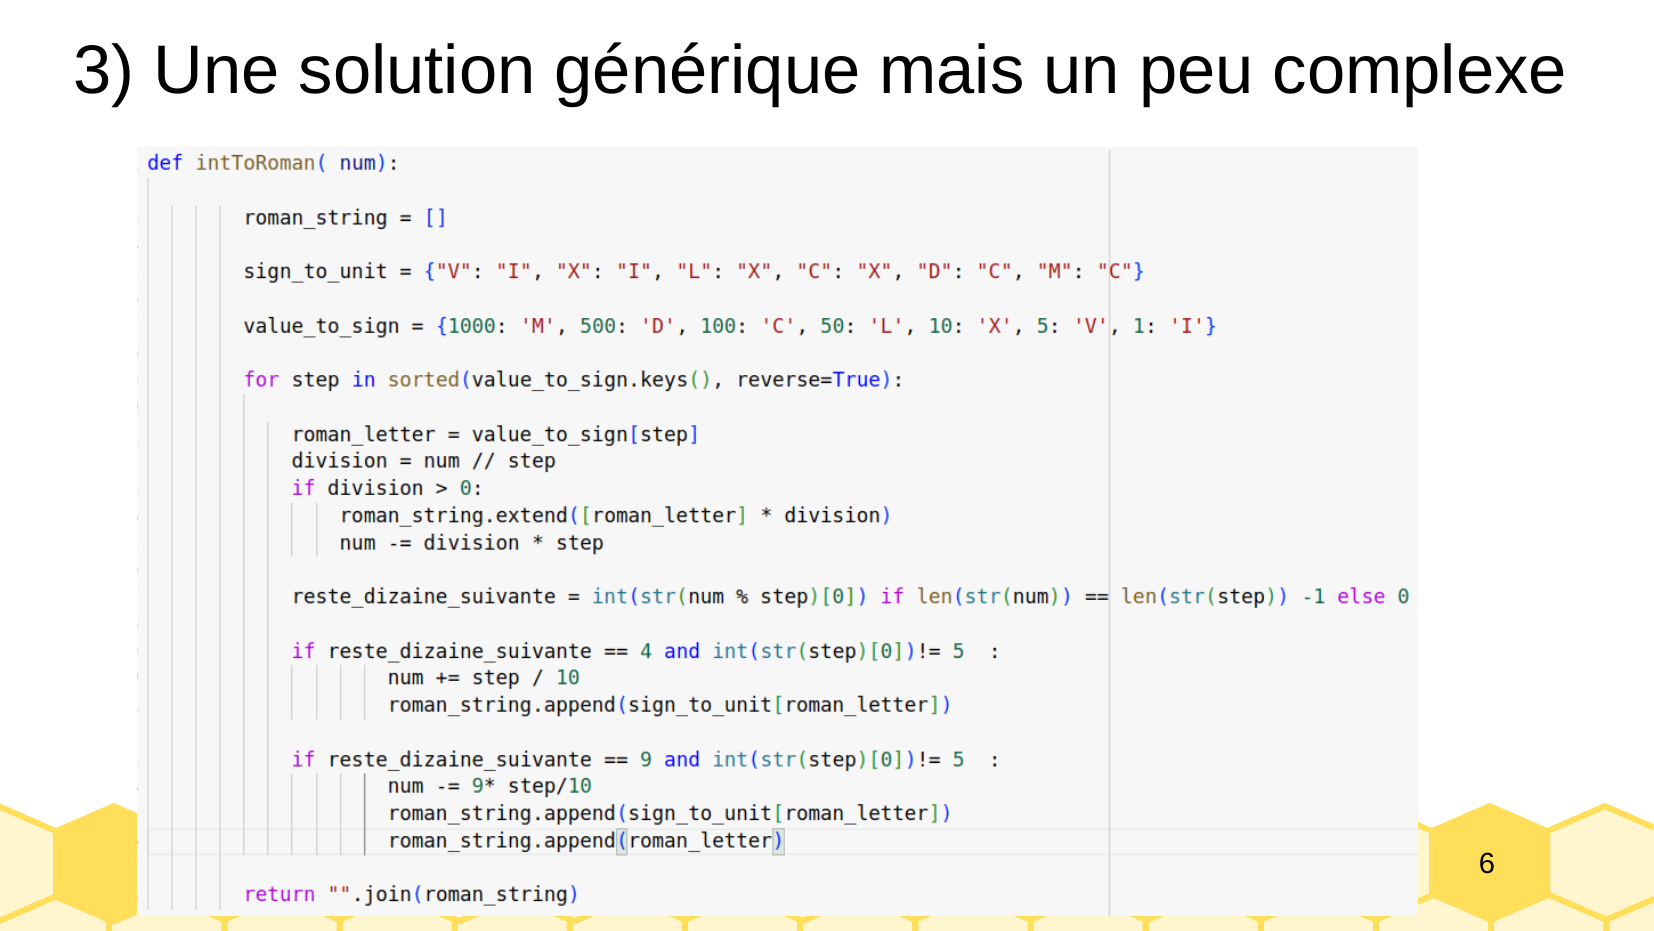

# 3) Une solution générique mais un peu complexe